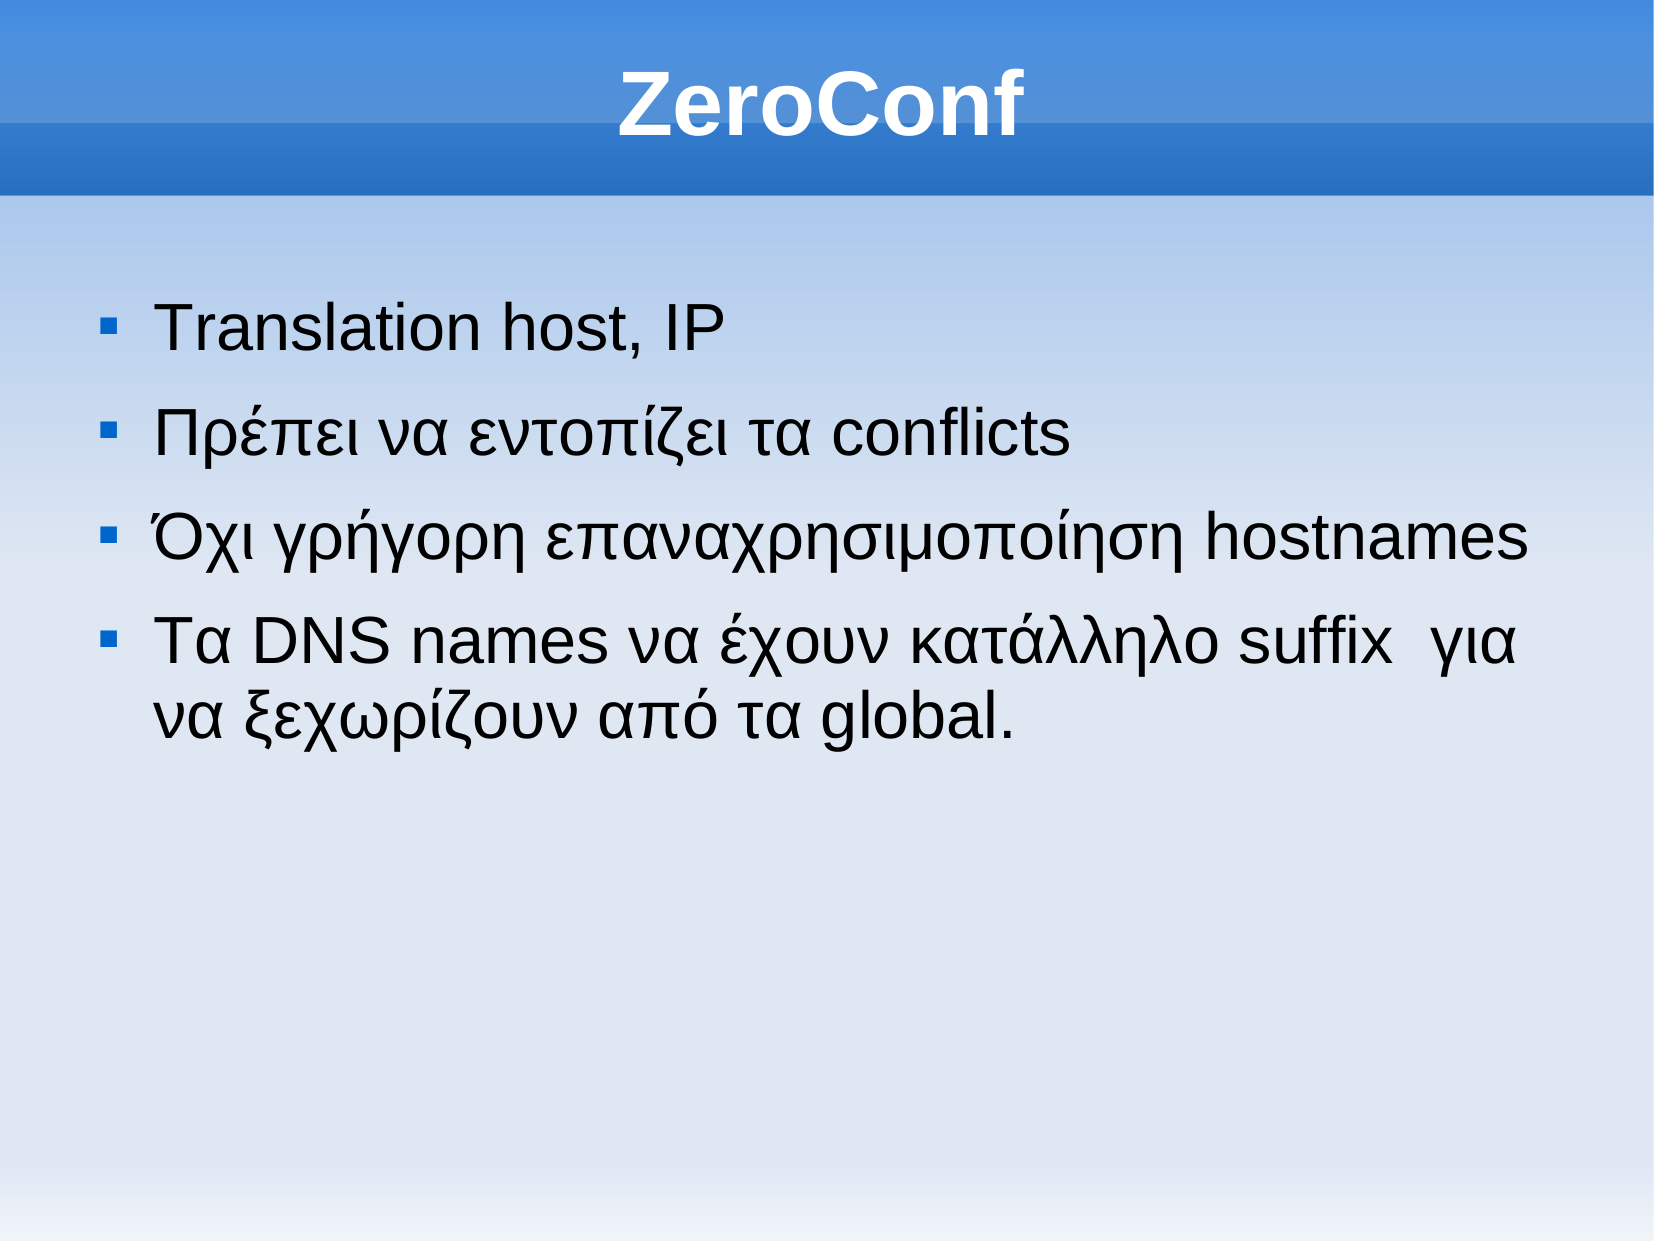

# ZeroConf
Translation host, IP
Πρέπει να εντοπίζει τα conflicts
Όχι γρήγορη επαναχρησιμοποίηση hostnames
Τα DNS names να έχουν κατάλληλο suffix για να ξεχωρίζουν από τα global.